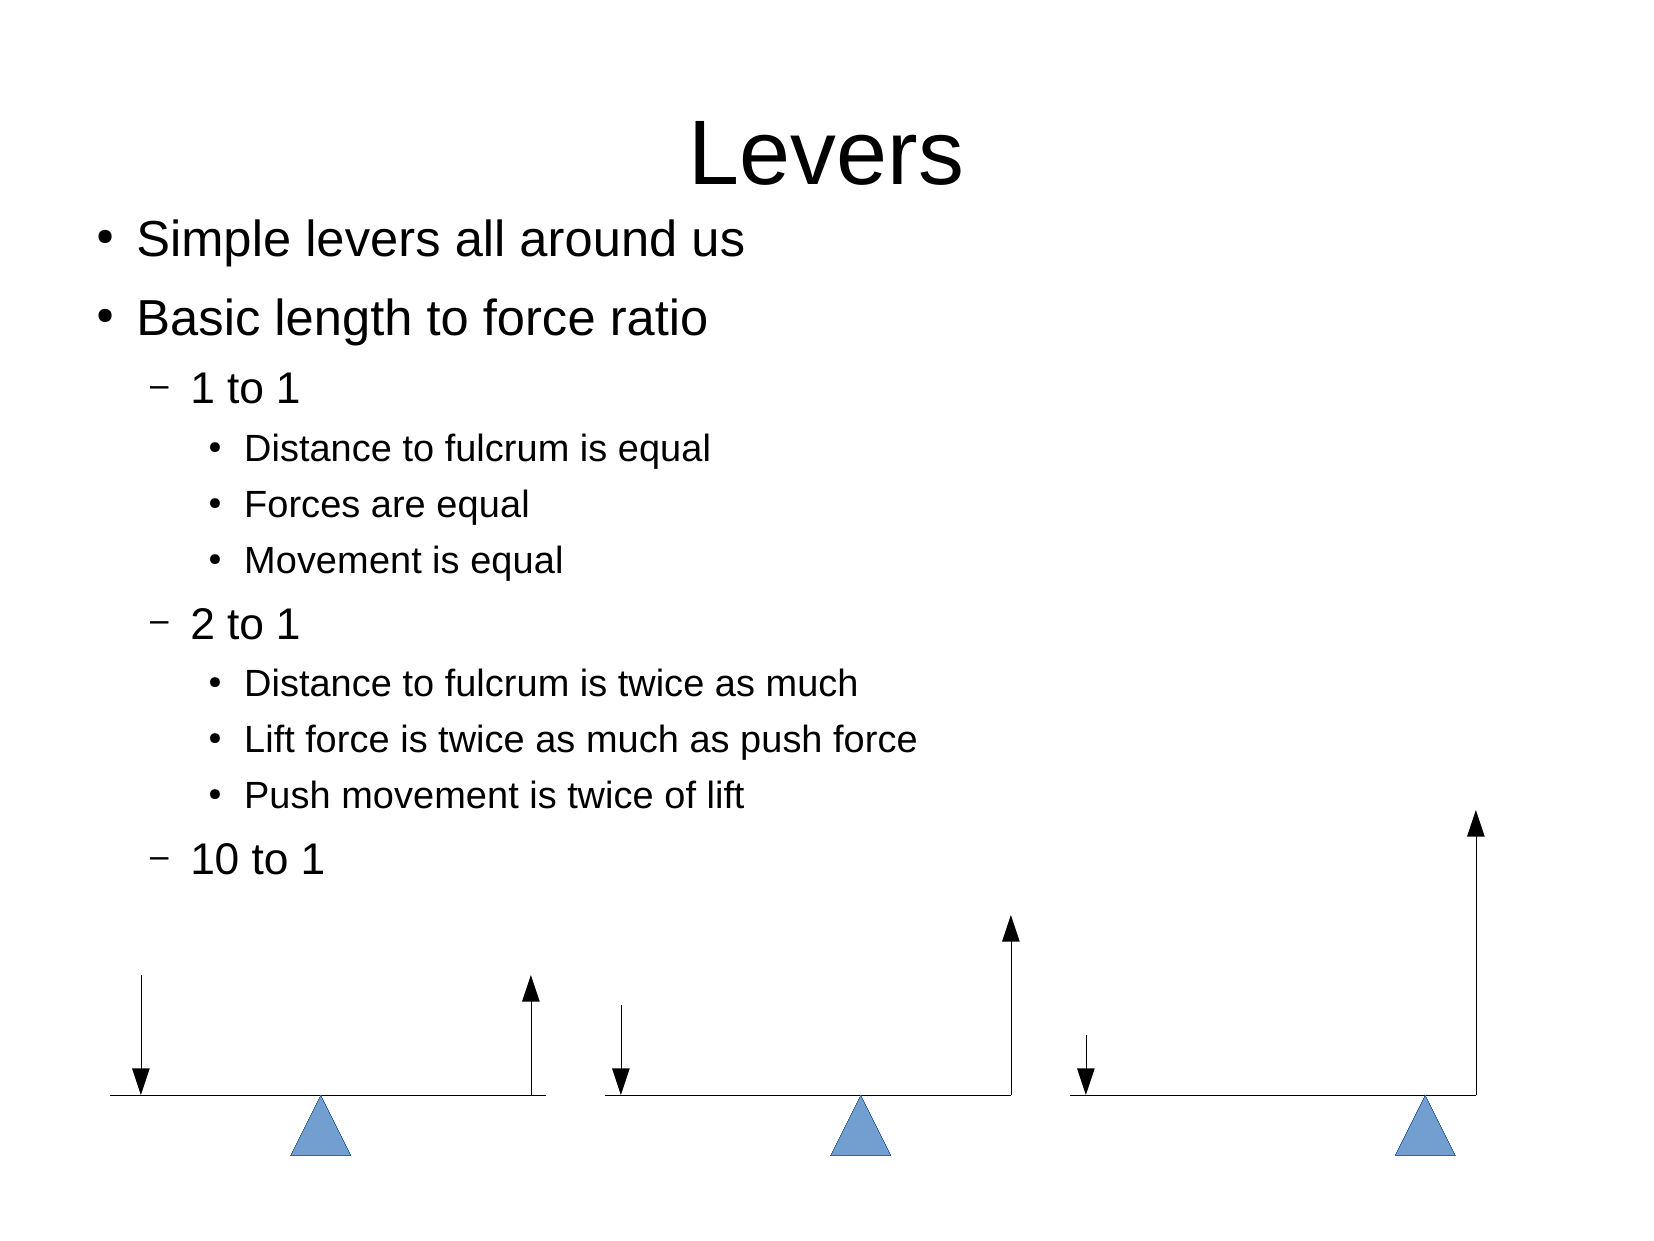

# Levers
Simple levers all around us
Basic length to force ratio
1 to 1
Distance to fulcrum is equal
Forces are equal
Movement is equal
2 to 1
Distance to fulcrum is twice as much
Lift force is twice as much as push force
Push movement is twice of lift
10 to 1